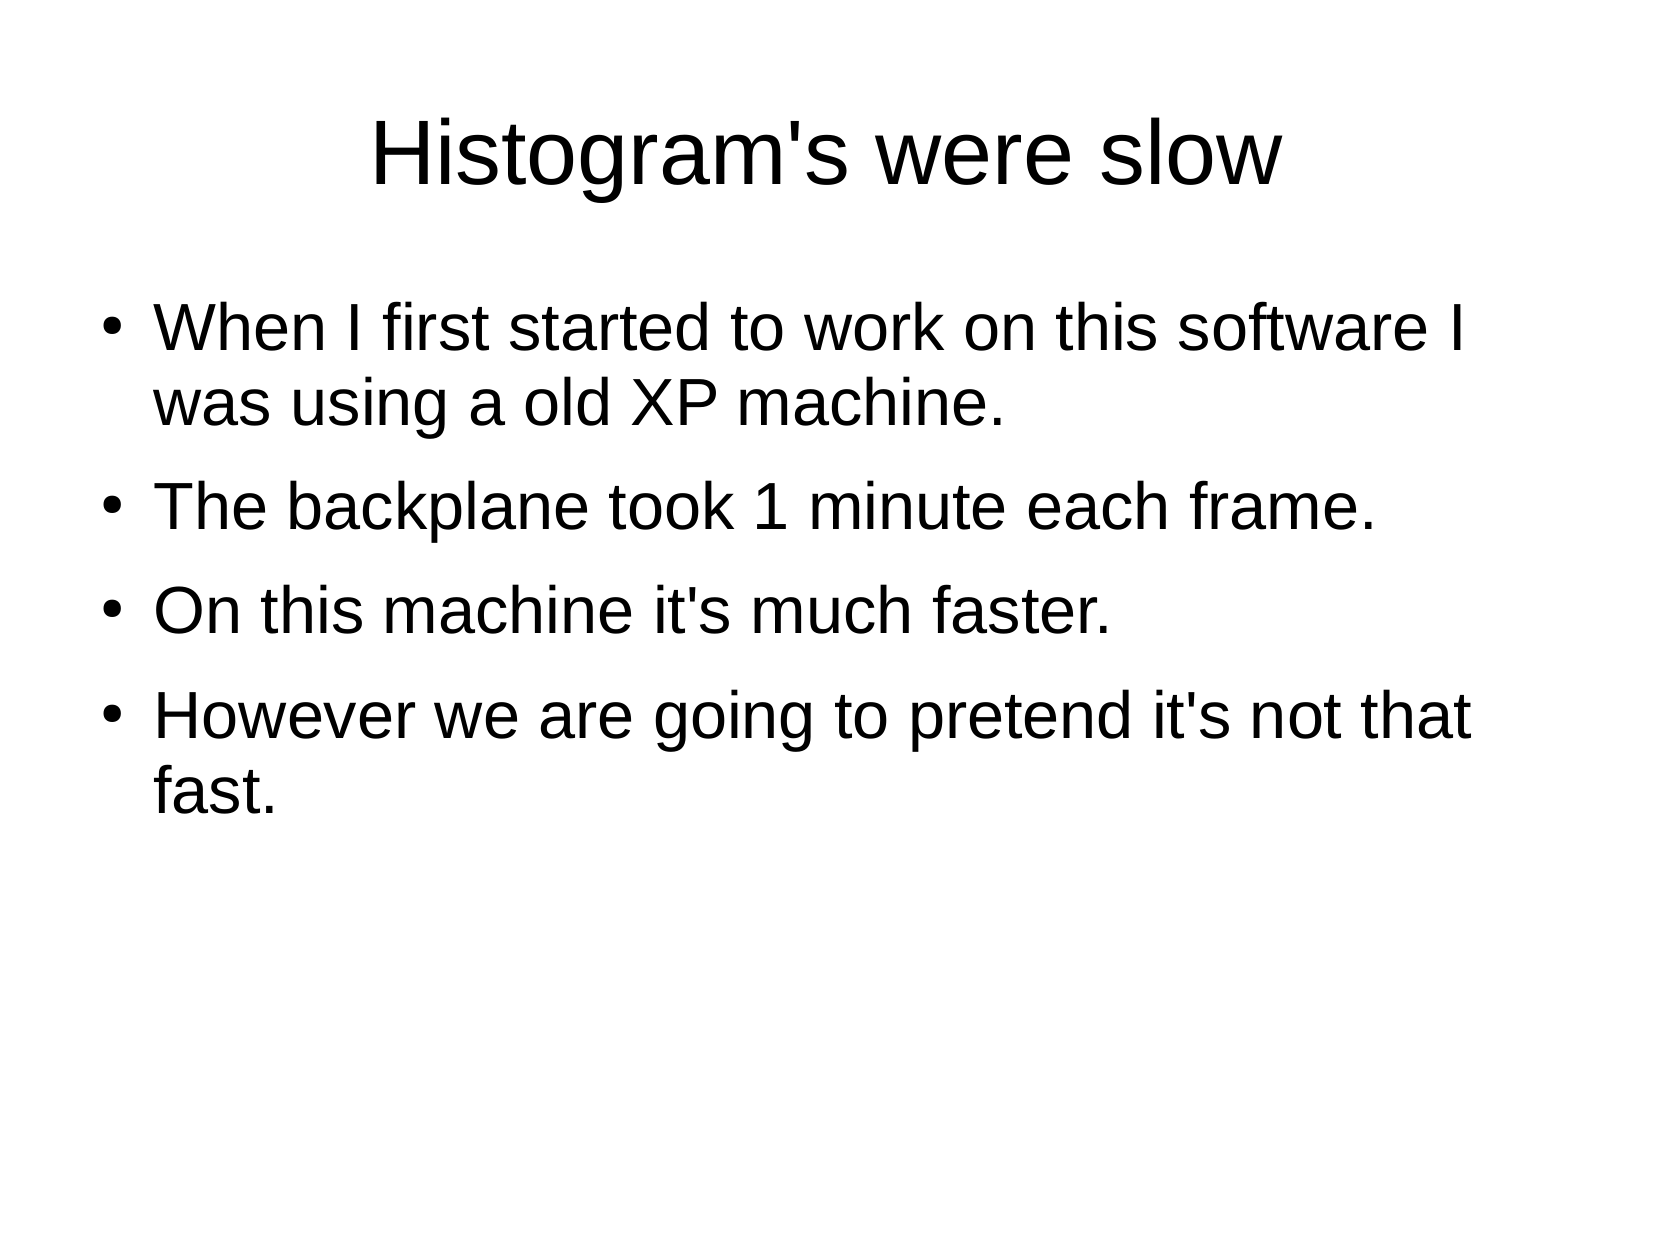

# Histogram's were slow
When I first started to work on this software I was using a old XP machine.
The backplane took 1 minute each frame.
On this machine it's much faster.
However we are going to pretend it's not that fast.